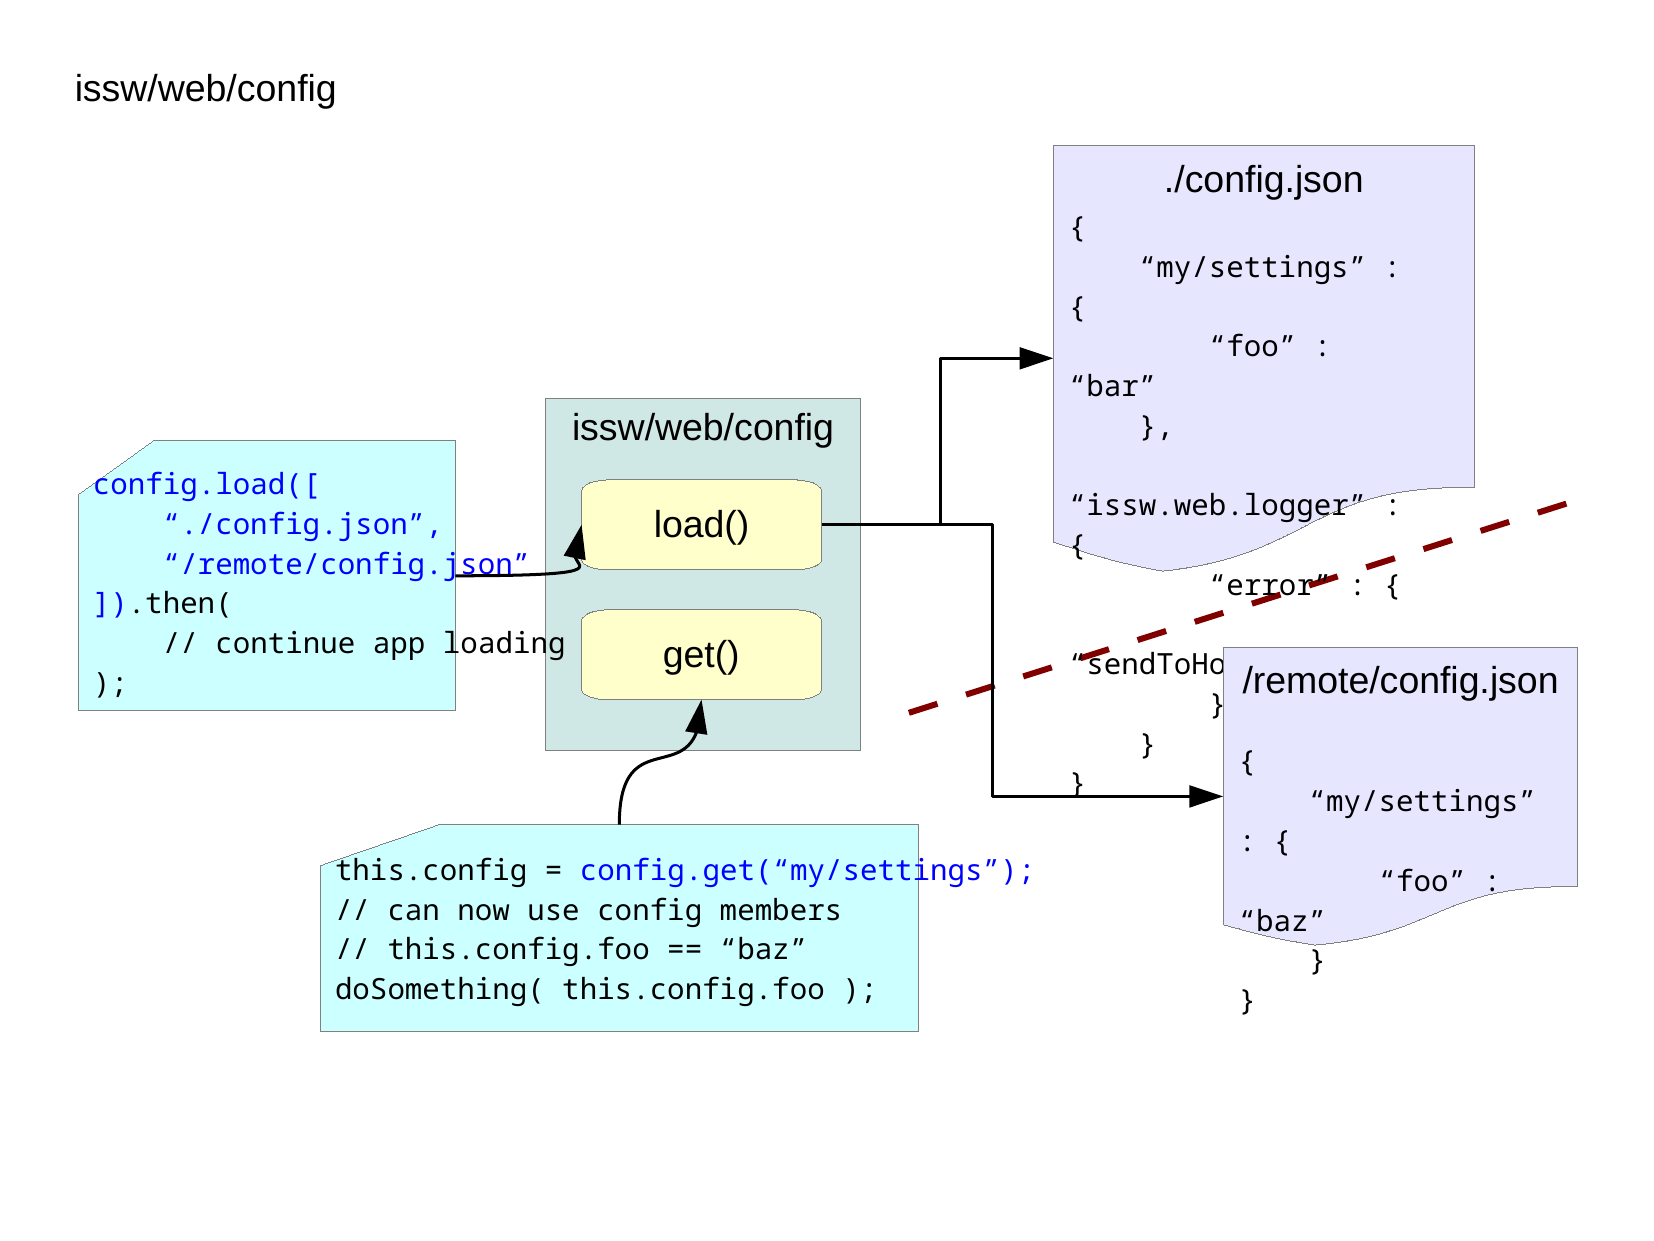

issw/web/config
./config.json
{
 “my/settings” : {
 “foo” : “bar”
 },
 “issw.web.logger” : {
 “error” : {
 “sendToHost” : true
 }
 }
}
issw/web/config
config.load([
 “./config.json”,
 “/remote/config.json”
]).then(
 // continue app loading
);
load()
get()
/remote/config.json
{
 “my/settings” : {
 “foo” : “baz”
 }
}
this.config = config.get(“my/settings”);
// can now use config members
// this.config.foo == “baz”
doSomething( this.config.foo );